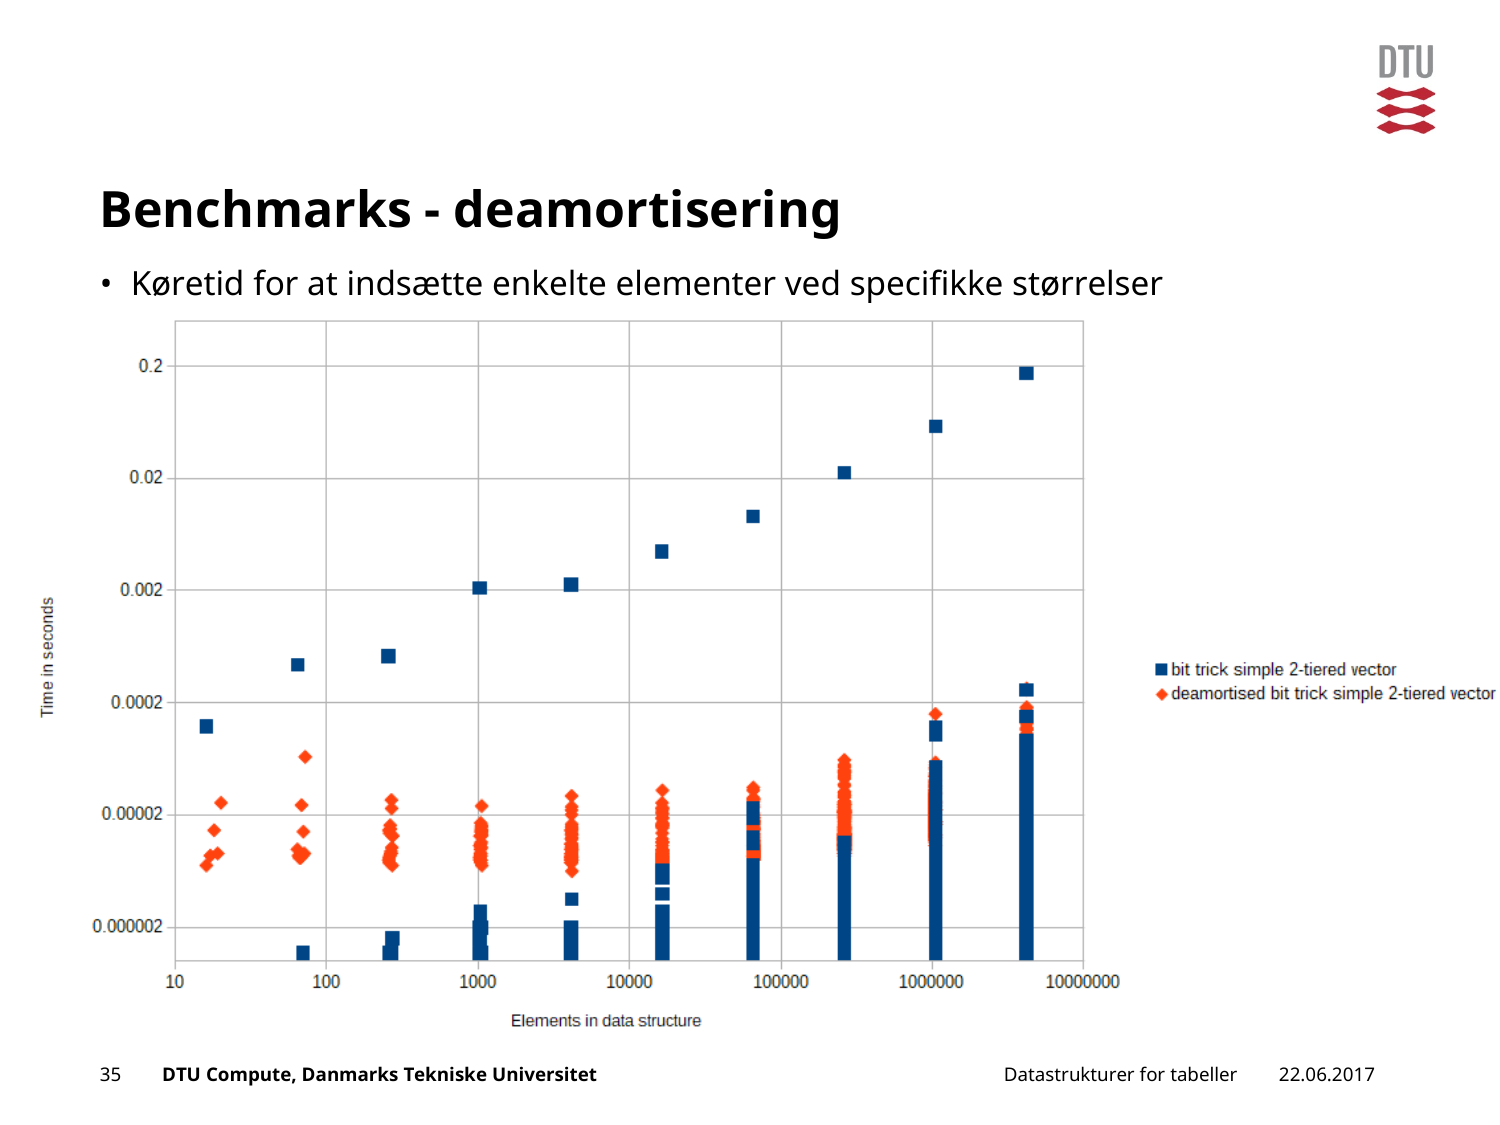

Benchmarks - deamortisering
# Køretid for at indsætte enkelte elementer ved specifikke størrelser